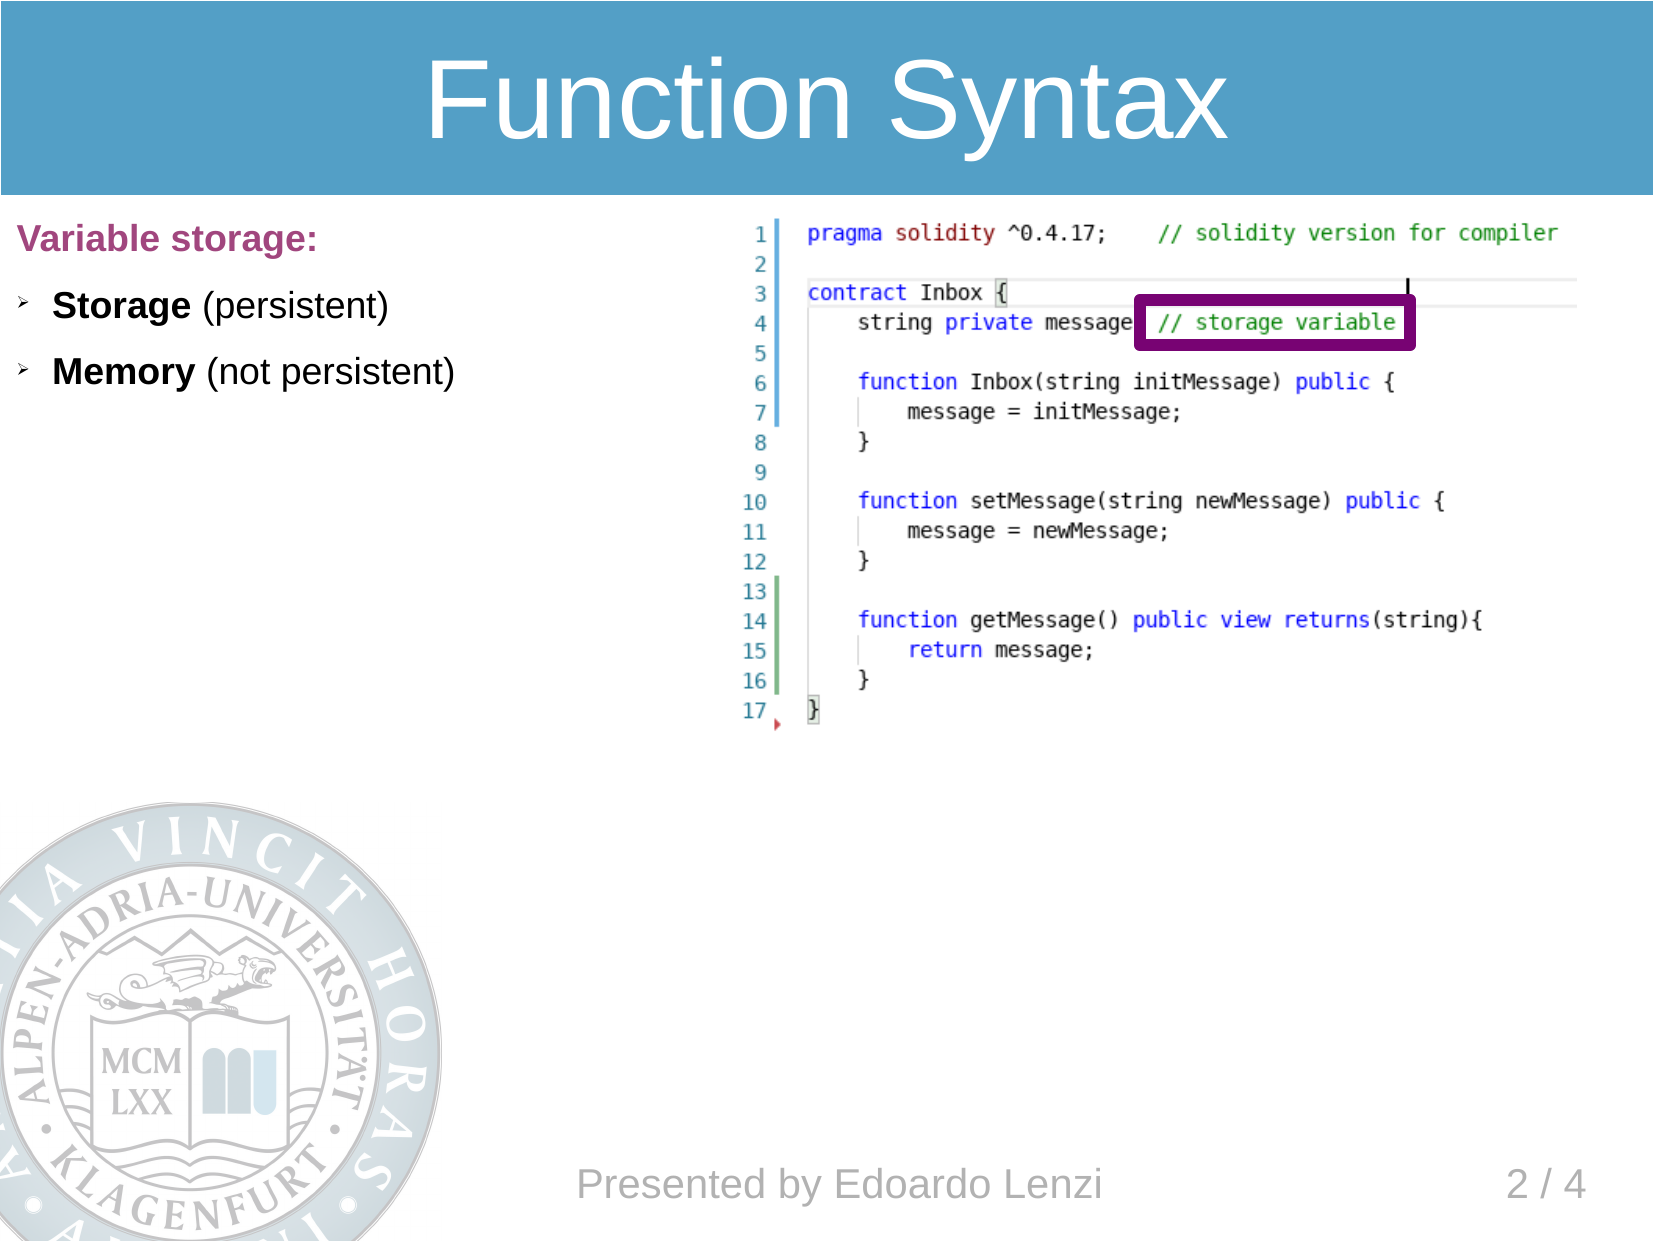

Function Syntax
Variable storage:
Storage (persistent)
Memory (not persistent)
# Presented by Edoardo Lenzi 2 / 4